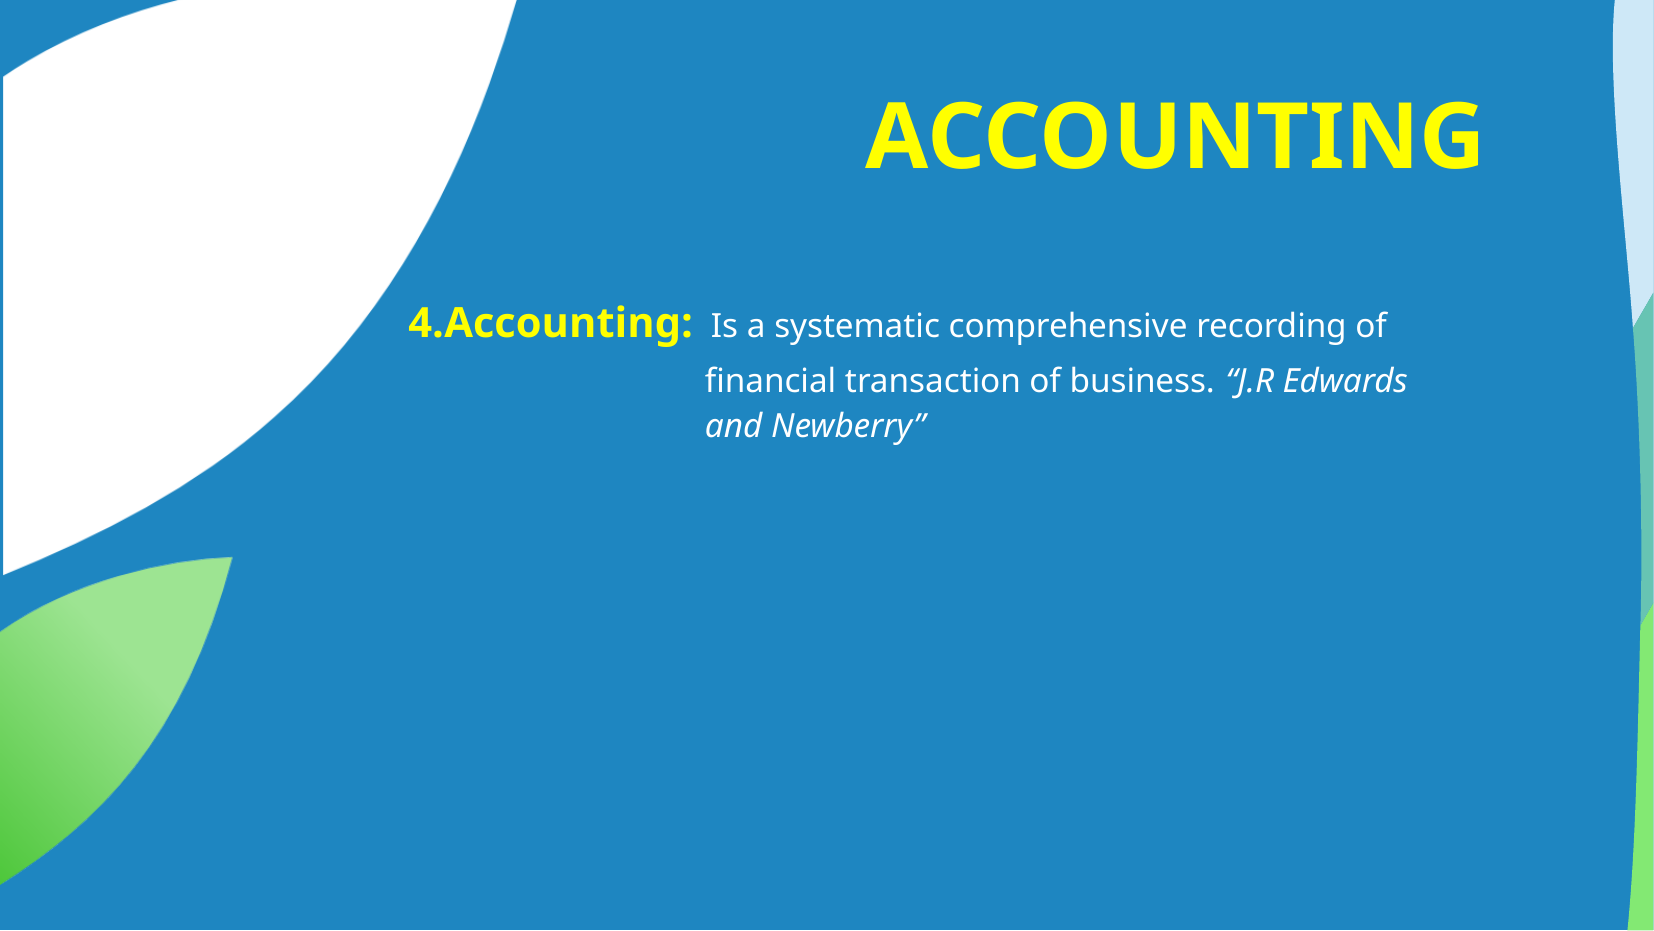

# ACCOUNTING
4.Accounting: Is a systematic comprehensive recording of financial transaction of business. “J.R Edwards and Newberry”